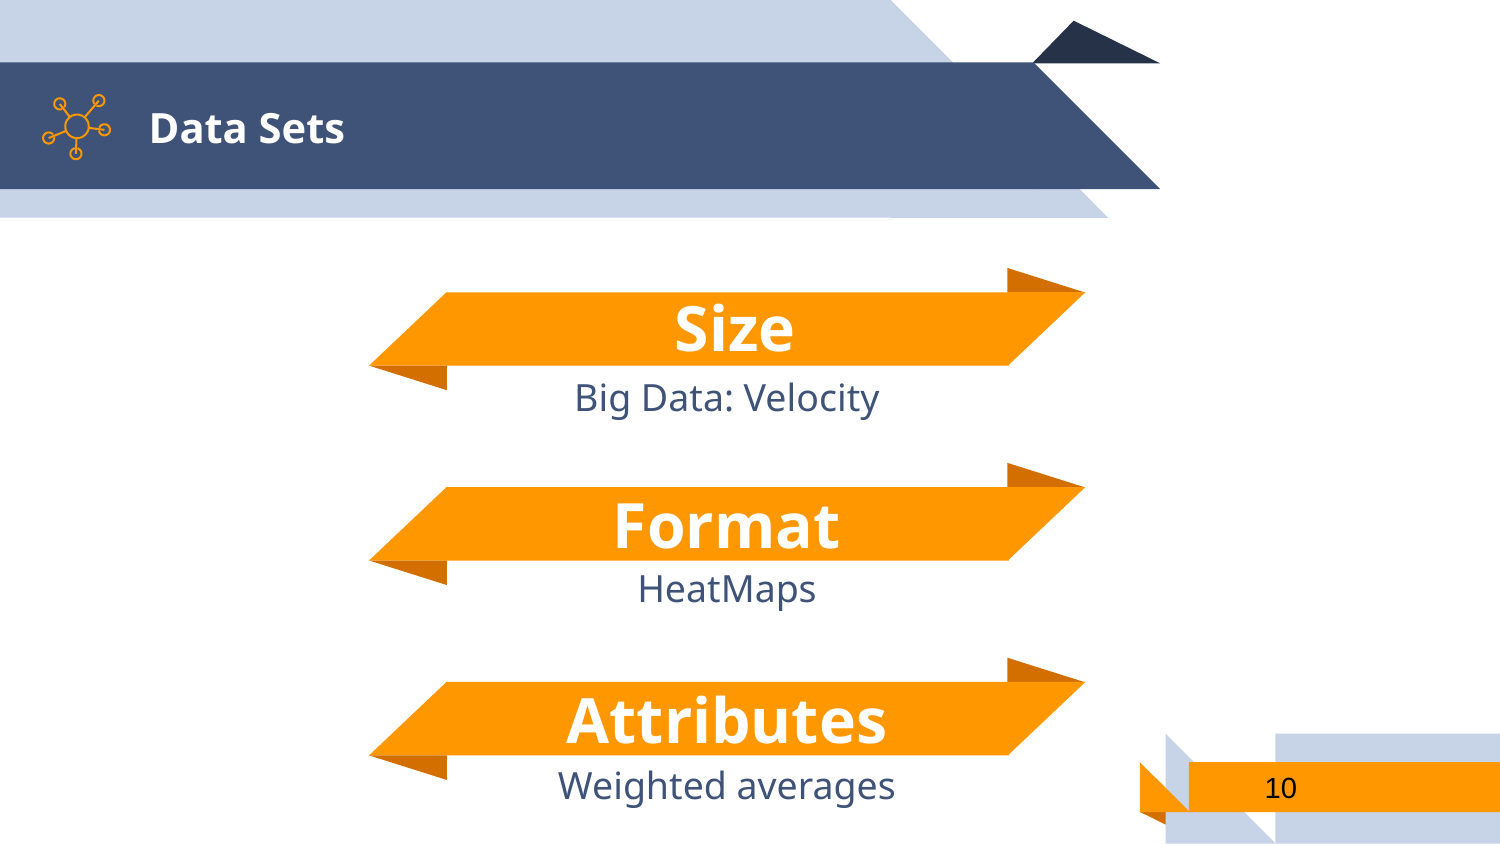

# Data Sets
Size
Big Data: Velocity
Format
HeatMaps
Attributes
Weighted averages